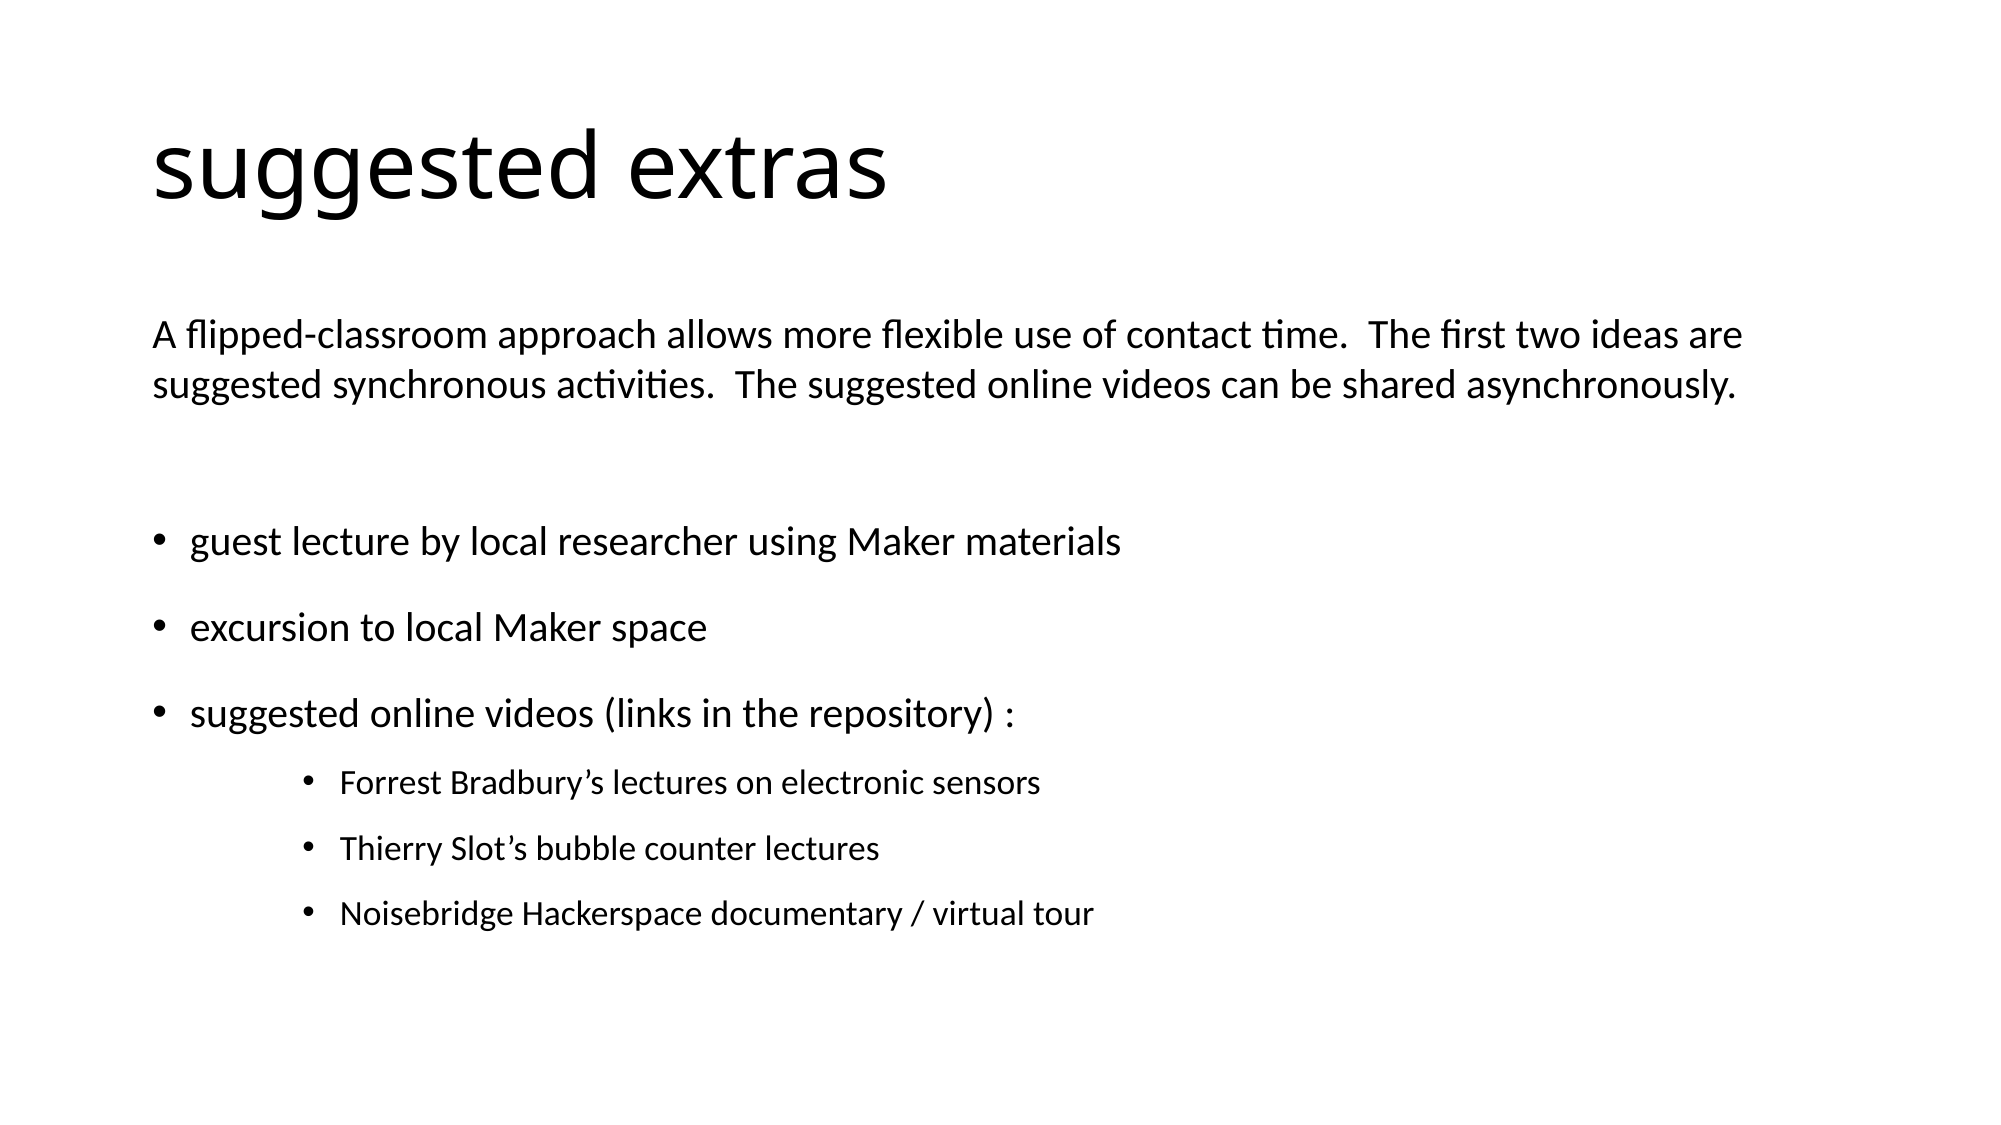

# suggested extras
A flipped-classroom approach allows more flexible use of contact time. The first two ideas are suggested synchronous activities. The suggested online videos can be shared asynchronously.
guest lecture by local researcher using Maker materials
excursion to local Maker space
suggested online videos (links in the repository) :
Forrest Bradbury’s lectures on electronic sensors
Thierry Slot’s bubble counter lectures
Noisebridge Hackerspace documentary / virtual tour